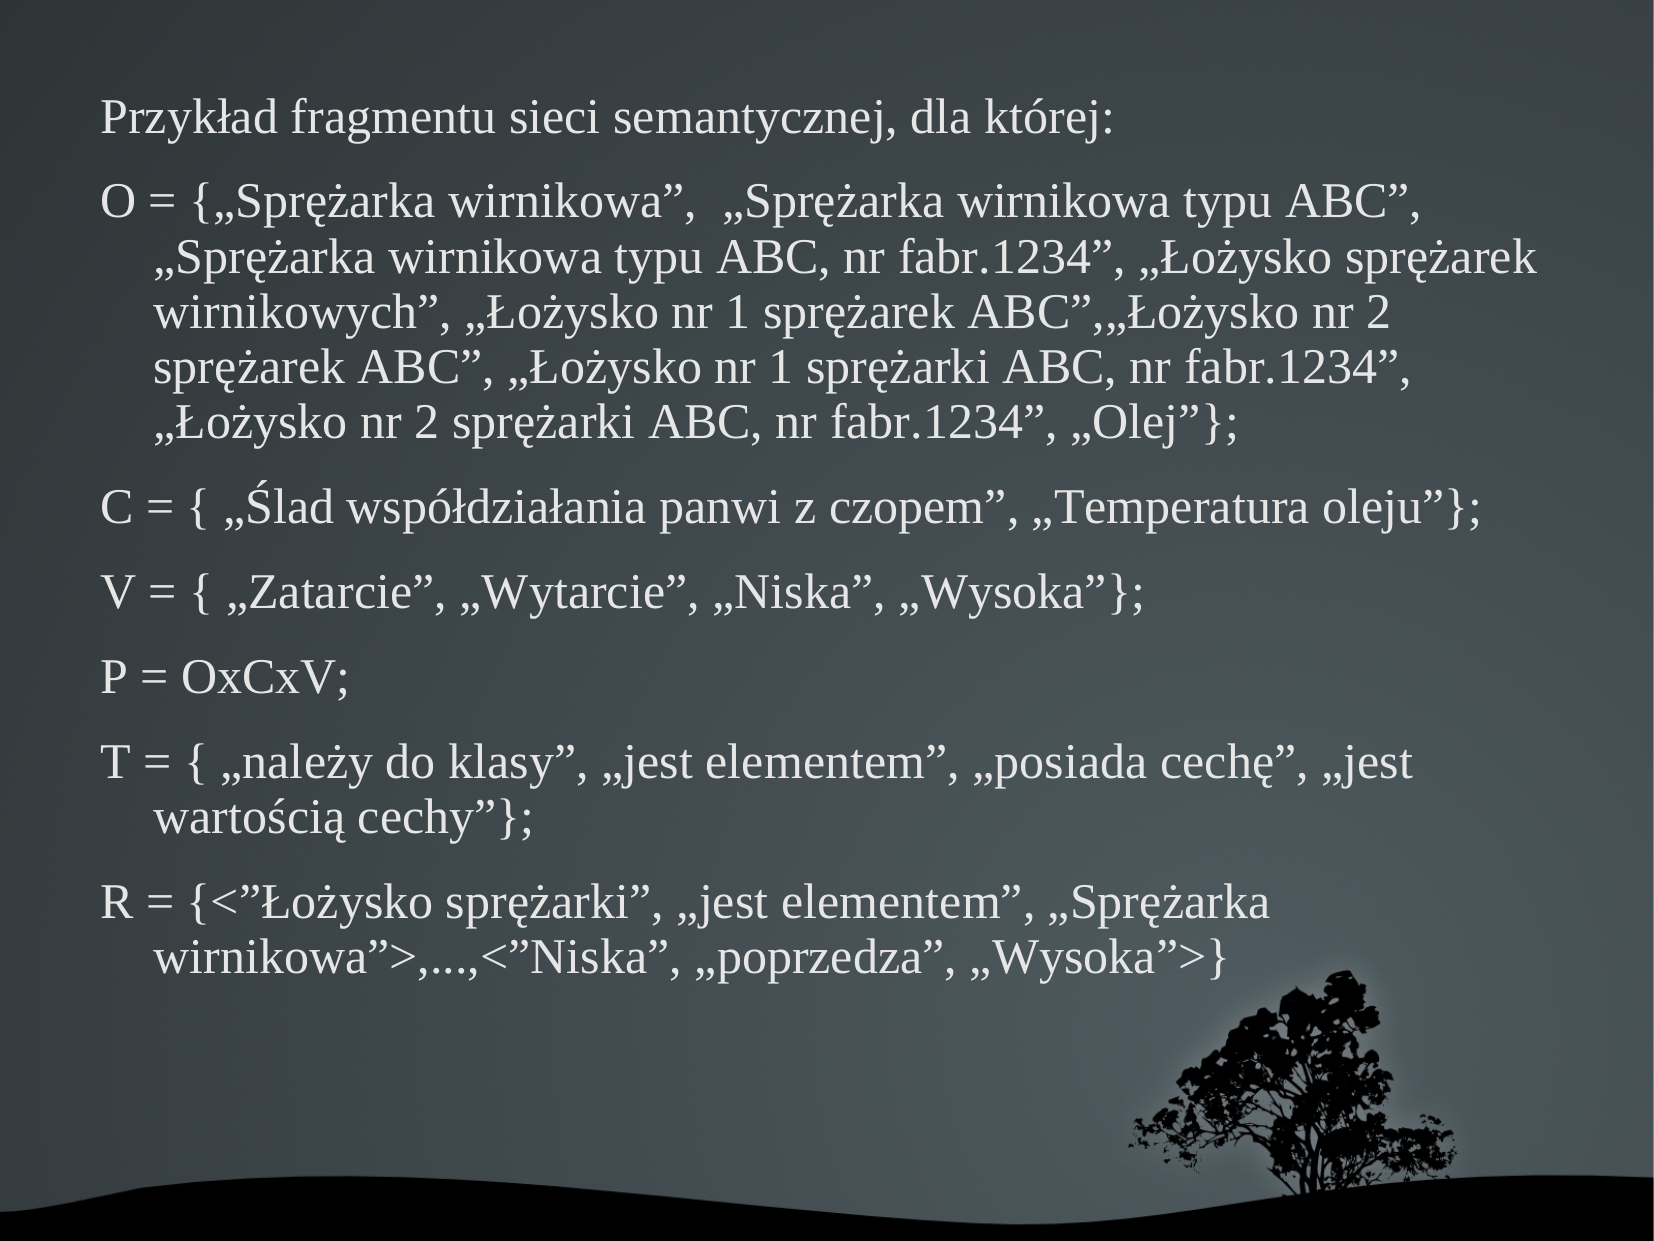

#
Przykład fragmentu sieci semantycznej, dla której:
O = {„Sprężarka wirnikowa”, „Sprężarka wirnikowa typu ABC”, „Sprężarka wirnikowa typu ABC, nr fabr.1234”, „Łożysko sprężarek wirnikowych”, „Łożysko nr 1 sprężarek ABC”,„Łożysko nr 2 sprężarek ABC”, „Łożysko nr 1 sprężarki ABC, nr fabr.1234”, „Łożysko nr 2 sprężarki ABC, nr fabr.1234”, „Olej”};
C = { „Ślad współdziałania panwi z czopem”, „Temperatura oleju”};
V = { „Zatarcie”, „Wytarcie”, „Niska”, „Wysoka”};
P = OxCxV;
T = { „należy do klasy”, „jest elementem”, „posiada cechę”, „jest wartością cechy”};
R = {<”Łożysko sprężarki”, „jest elementem”, „Sprężarka wirnikowa”>,...,<”Niska”, „poprzedza”, „Wysoka”>}